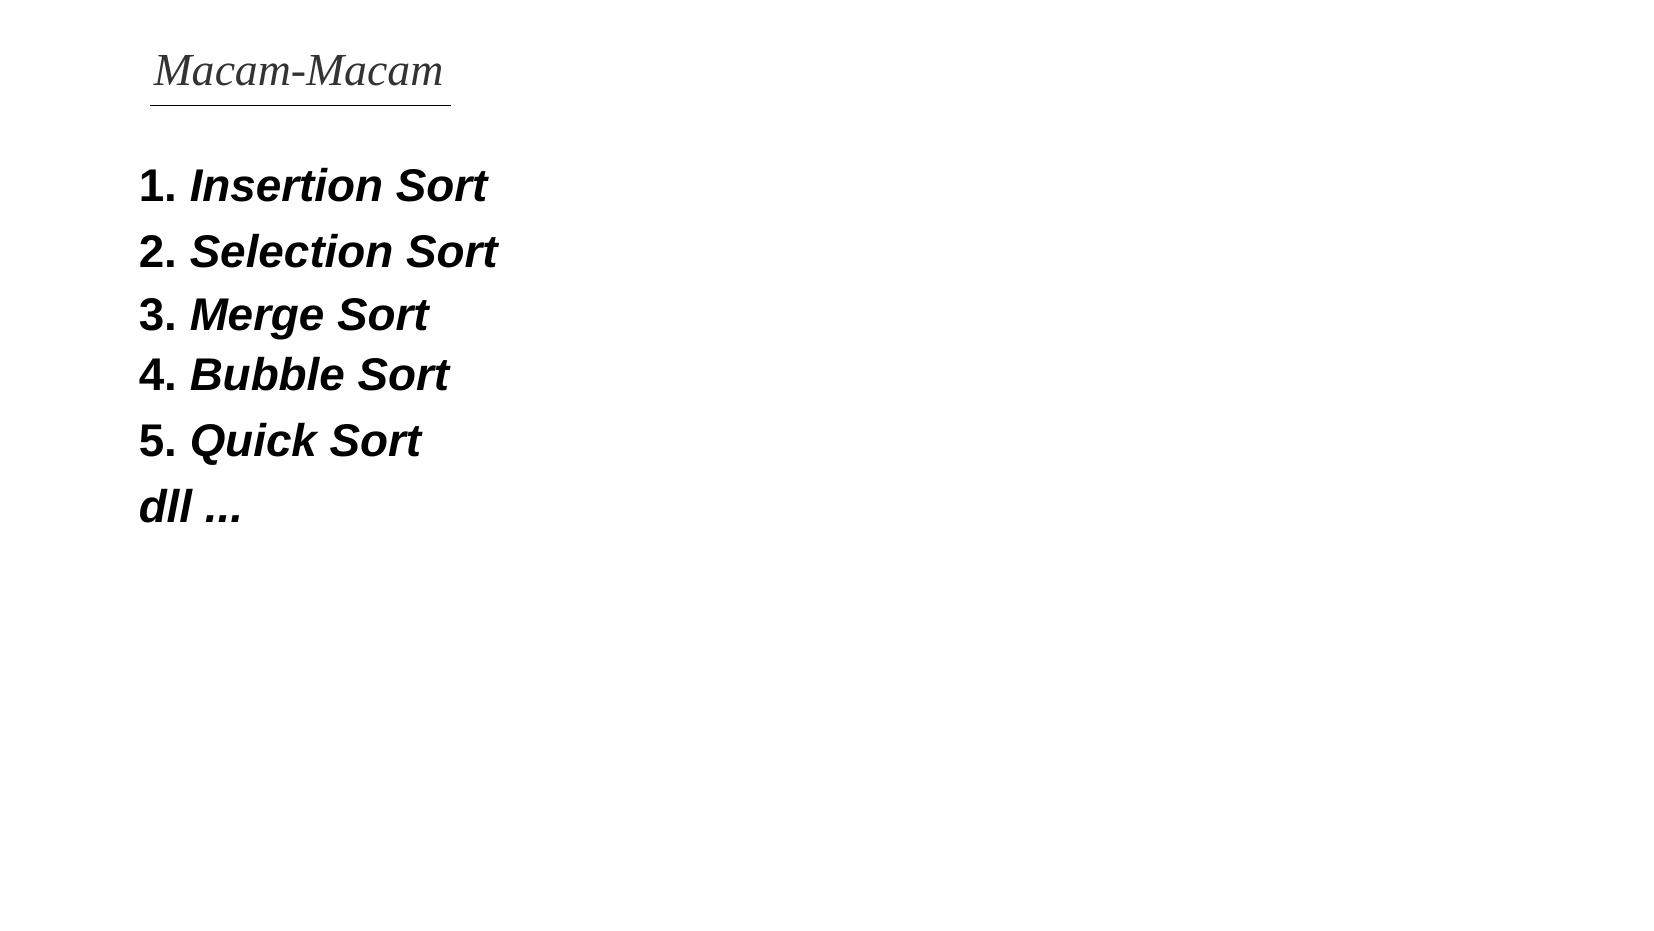

# Macam-Macam
1. Insertion Sort
2. Selection Sort
3. Merge Sort
4. Bubble Sort
5. Quick Sort
dll ...